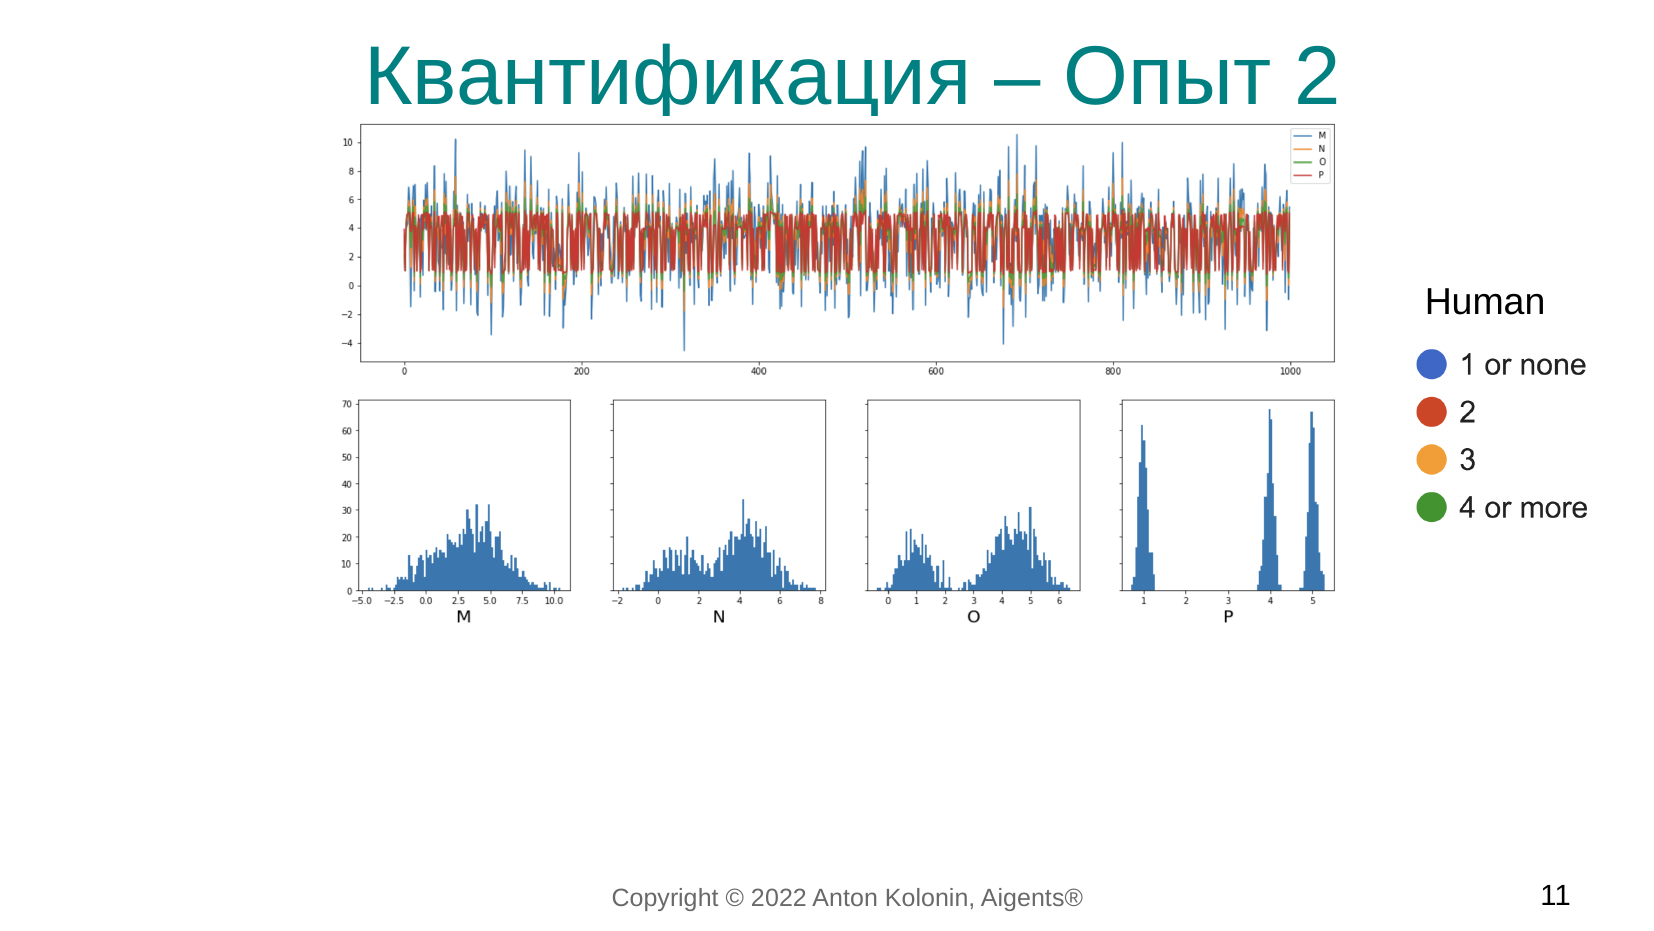

Квантификация – Опыт 2
Human
Copyright © 2022 Anton Kolonin, Aigents®
11